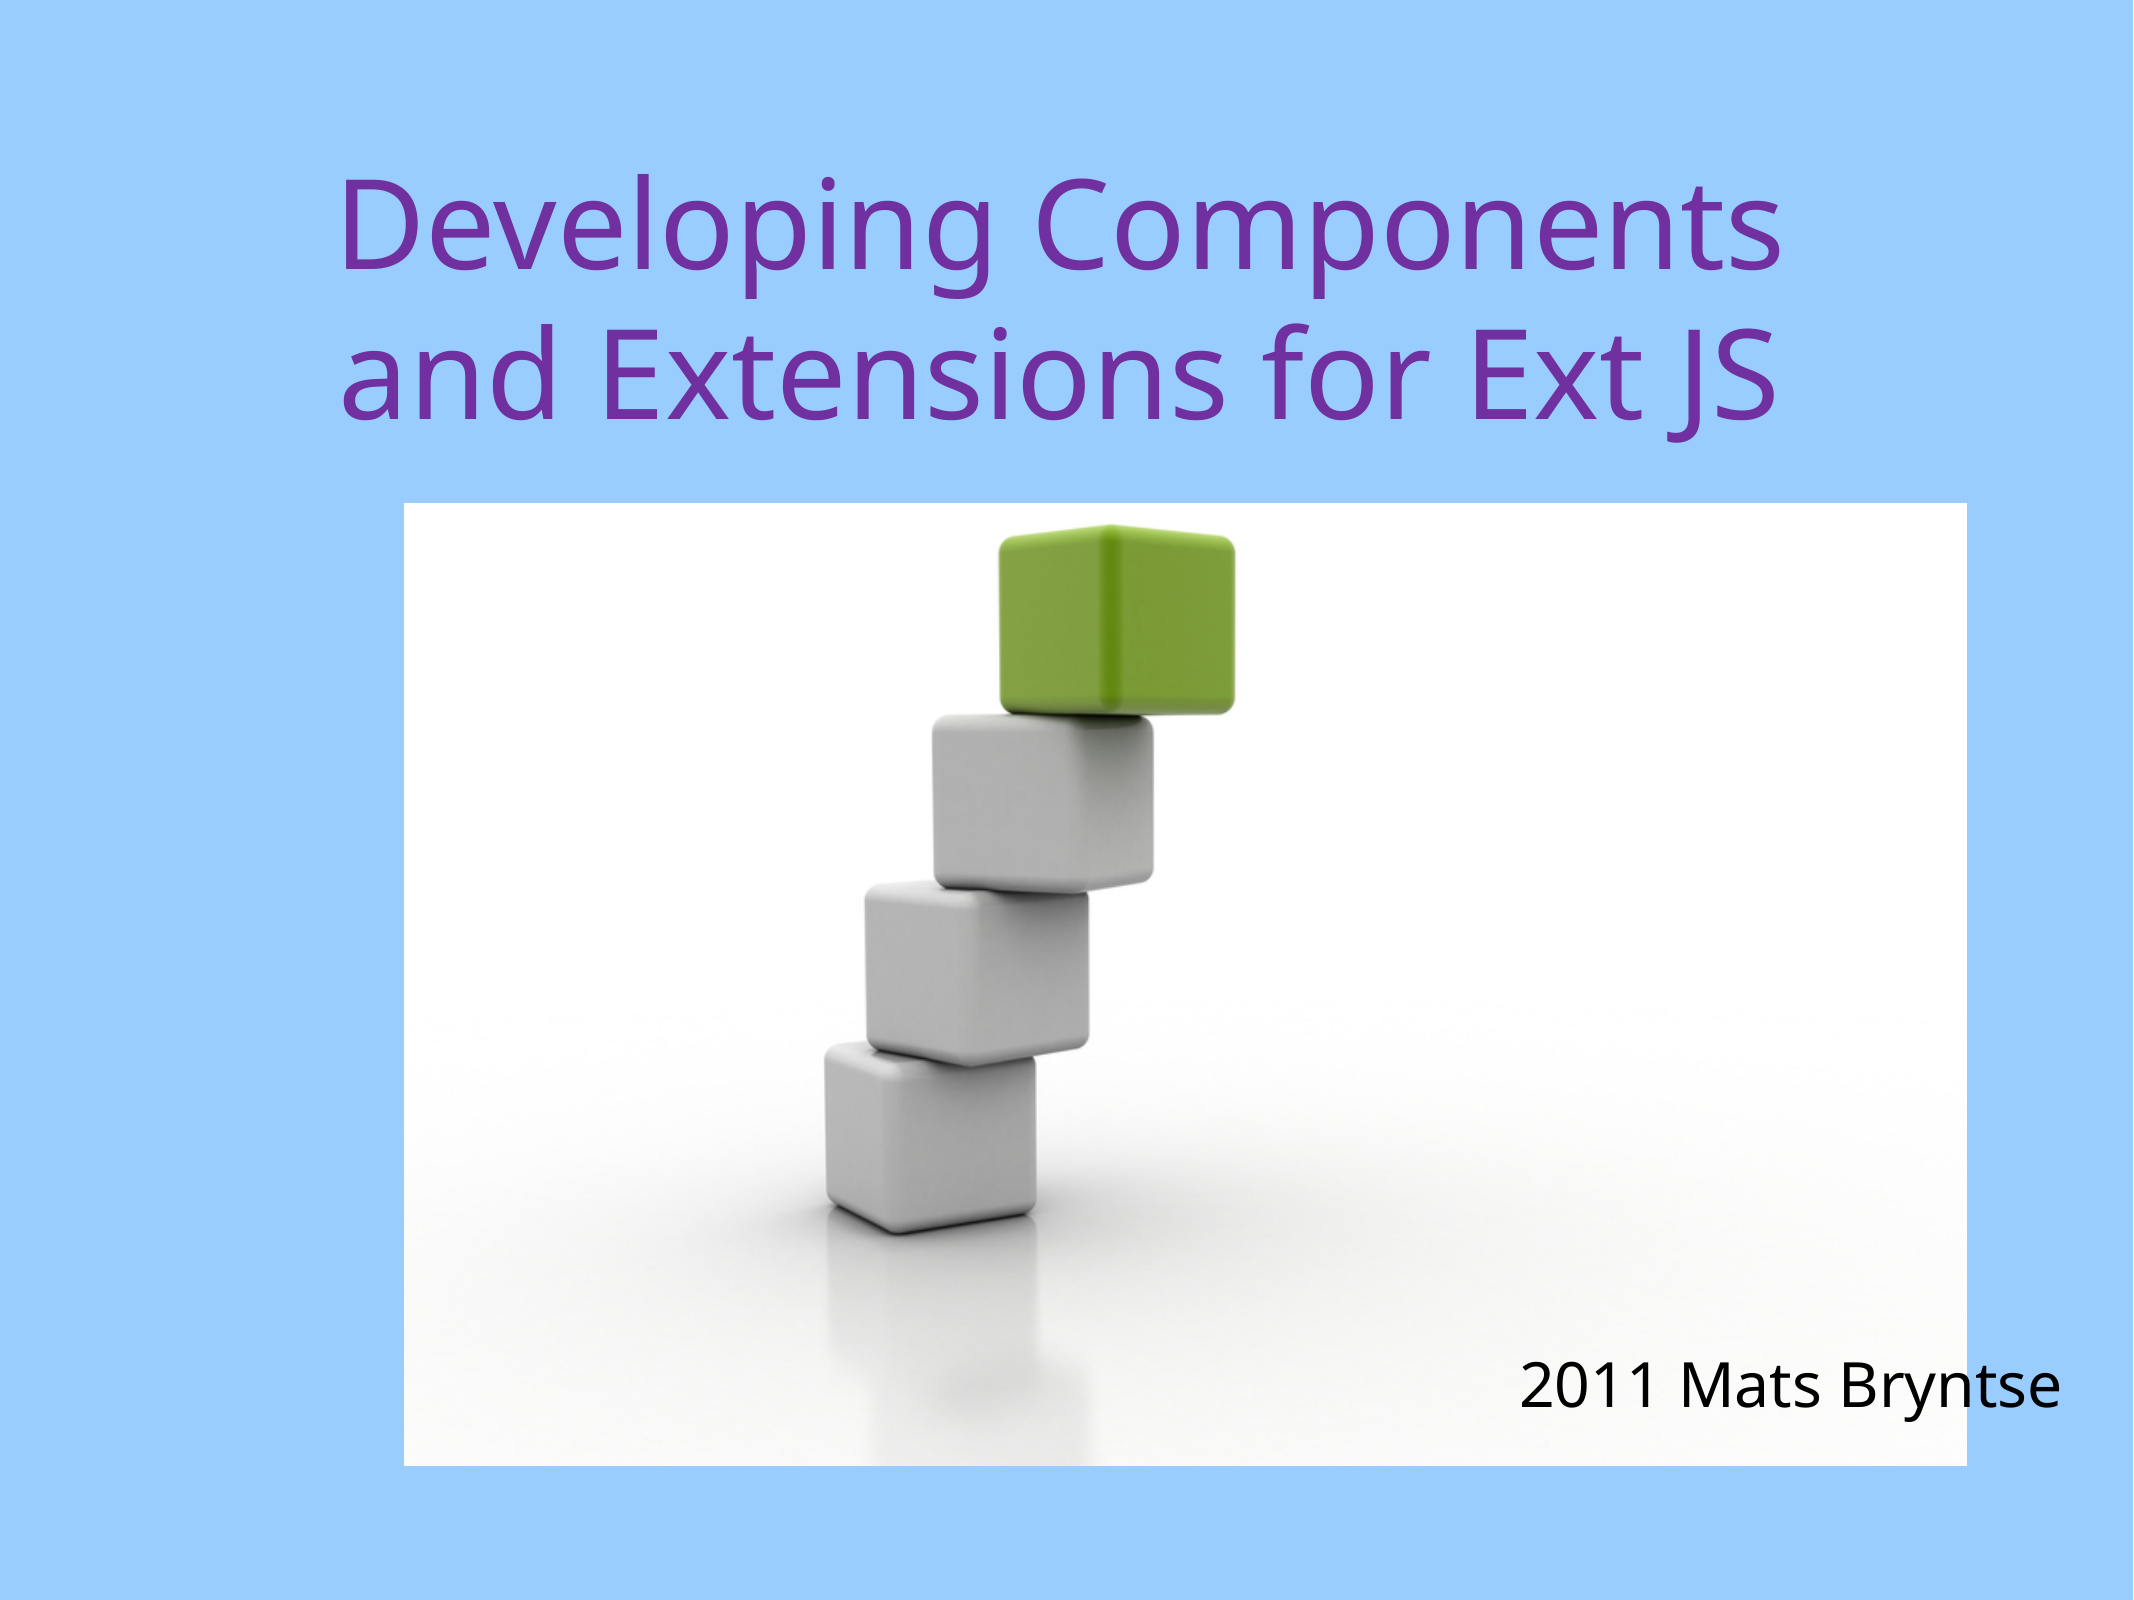

Developing Components and Extensions for Ext JS
2011 Mats Bryntse